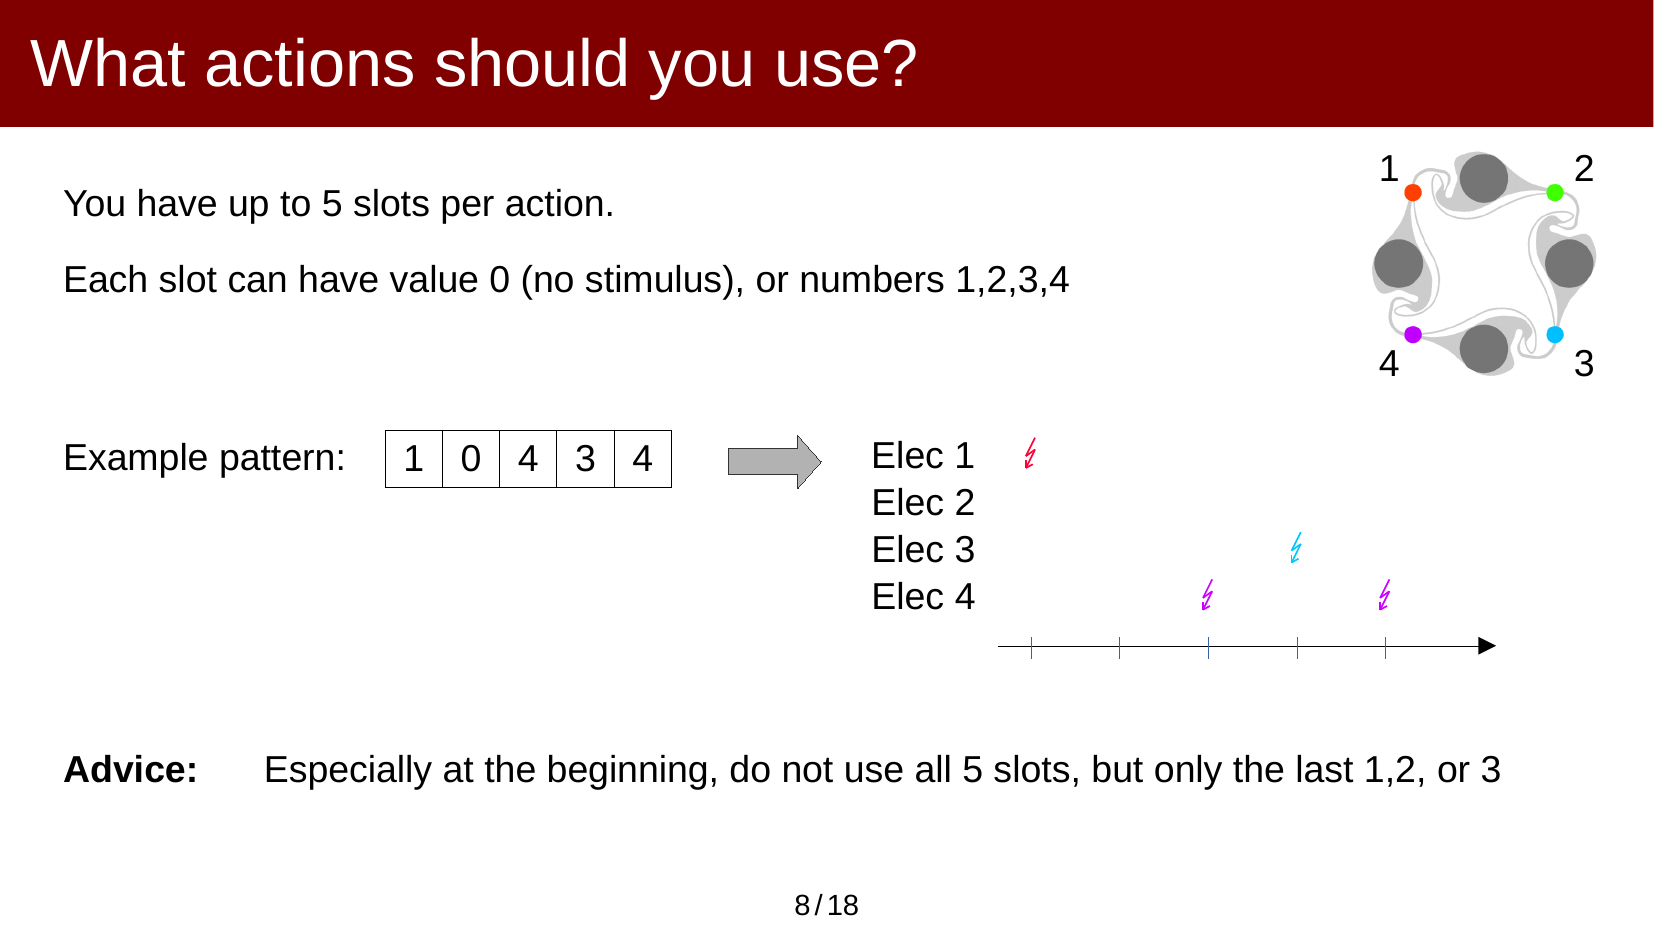

What actions should you use?
1
2
You have up to 5 slots per action.
Each slot can have value 0 (no stimulus), or numbers 1,2,3,4
4
3
Elec 1
Example pattern:
| 1 | 0 | 4 | 3 | 4 |
| --- | --- | --- | --- | --- |
Elec 2
Elec 3
Elec 4
Advice:
Especially at the beginning, do not use all 5 slots, but only the last 1,2, or 3